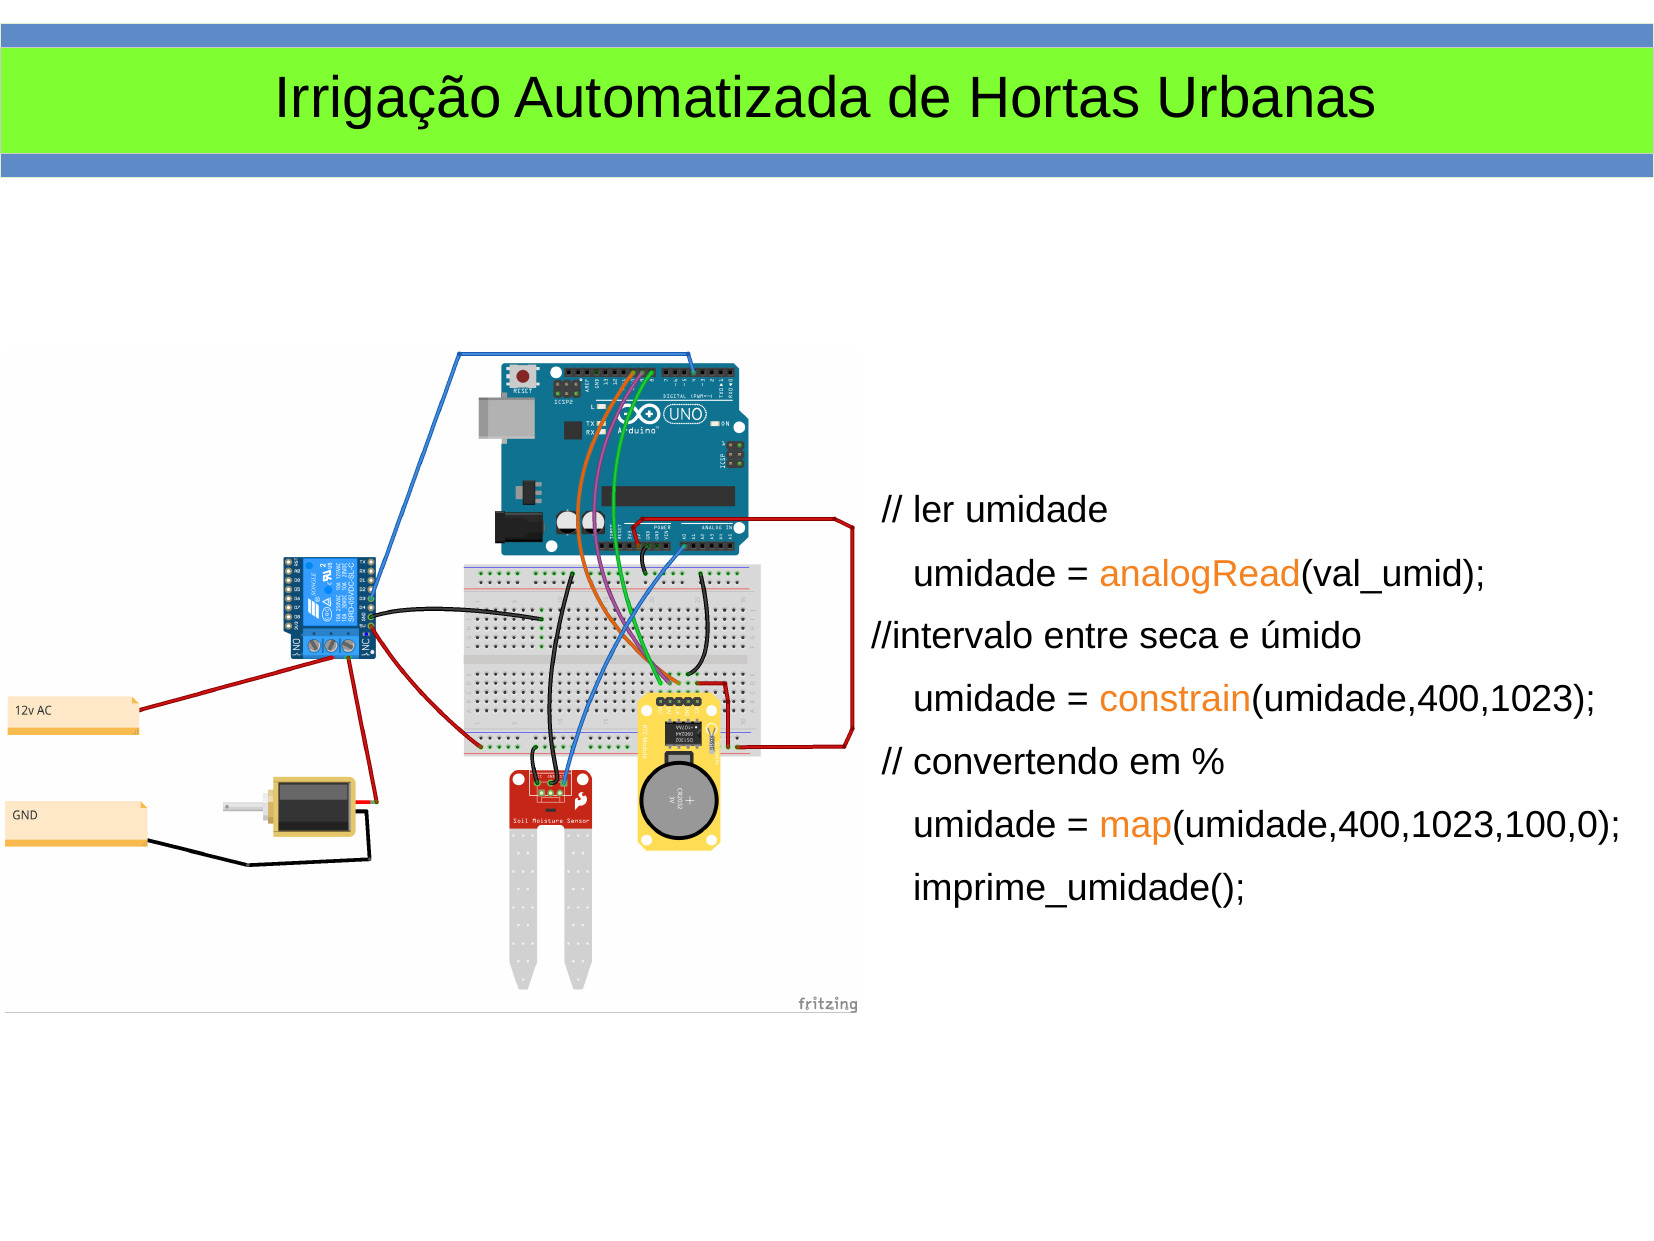

# Irrigação Automatizada de Hortas Urbanas
 // ler umidade
 umidade = analogRead(val_umid);
//intervalo entre seca e úmido
 umidade = constrain(umidade,400,1023);
 // convertendo em %
 umidade = map(umidade,400,1023,100,0);
 imprime_umidade();